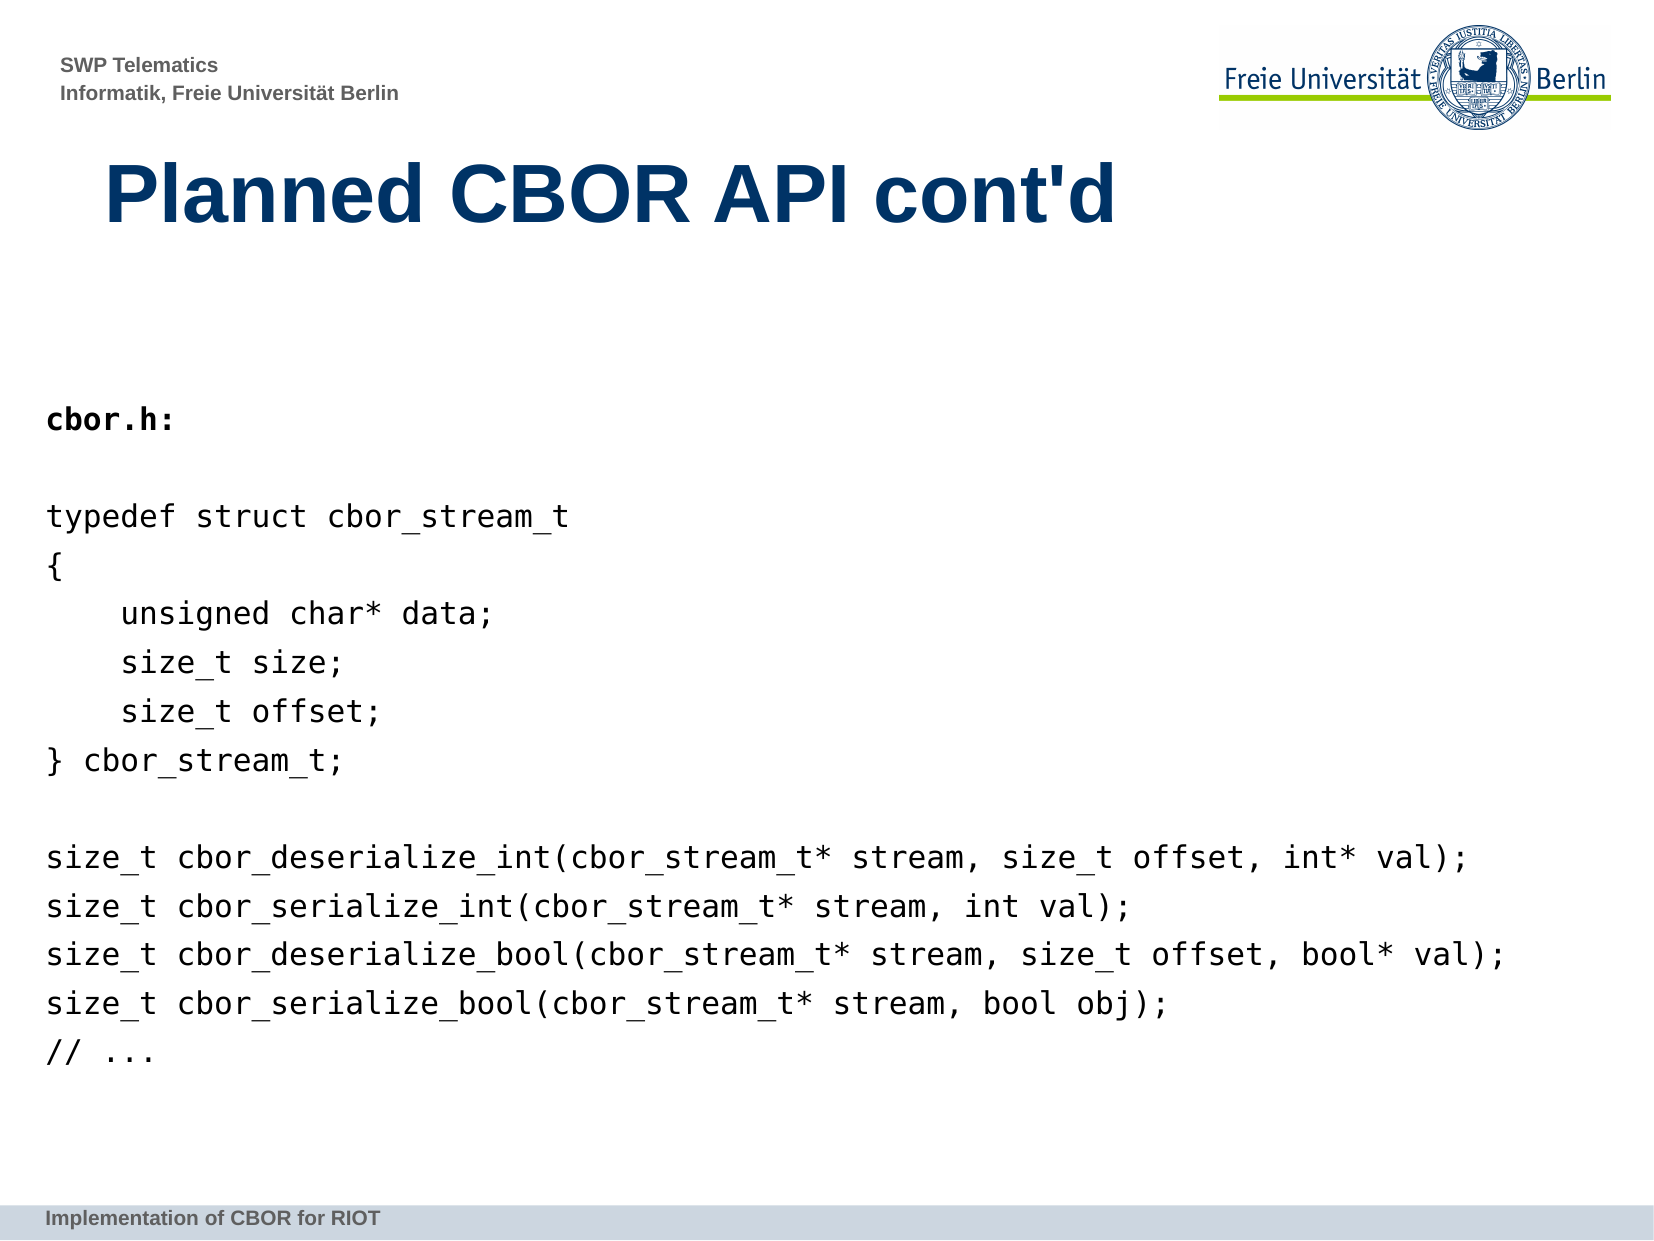

# Planned CBOR API cont'd
cbor.h:
typedef struct cbor_stream_t
{
 unsigned char* data;
 size_t size;
 size_t offset;
} cbor_stream_t;
size_t cbor_deserialize_int(cbor_stream_t* stream, size_t offset, int* val);
size_t cbor_serialize_int(cbor_stream_t* stream, int val);
size_t cbor_deserialize_bool(cbor_stream_t* stream, size_t offset, bool* val);
size_t cbor_serialize_bool(cbor_stream_t* stream, bool obj);
// ...